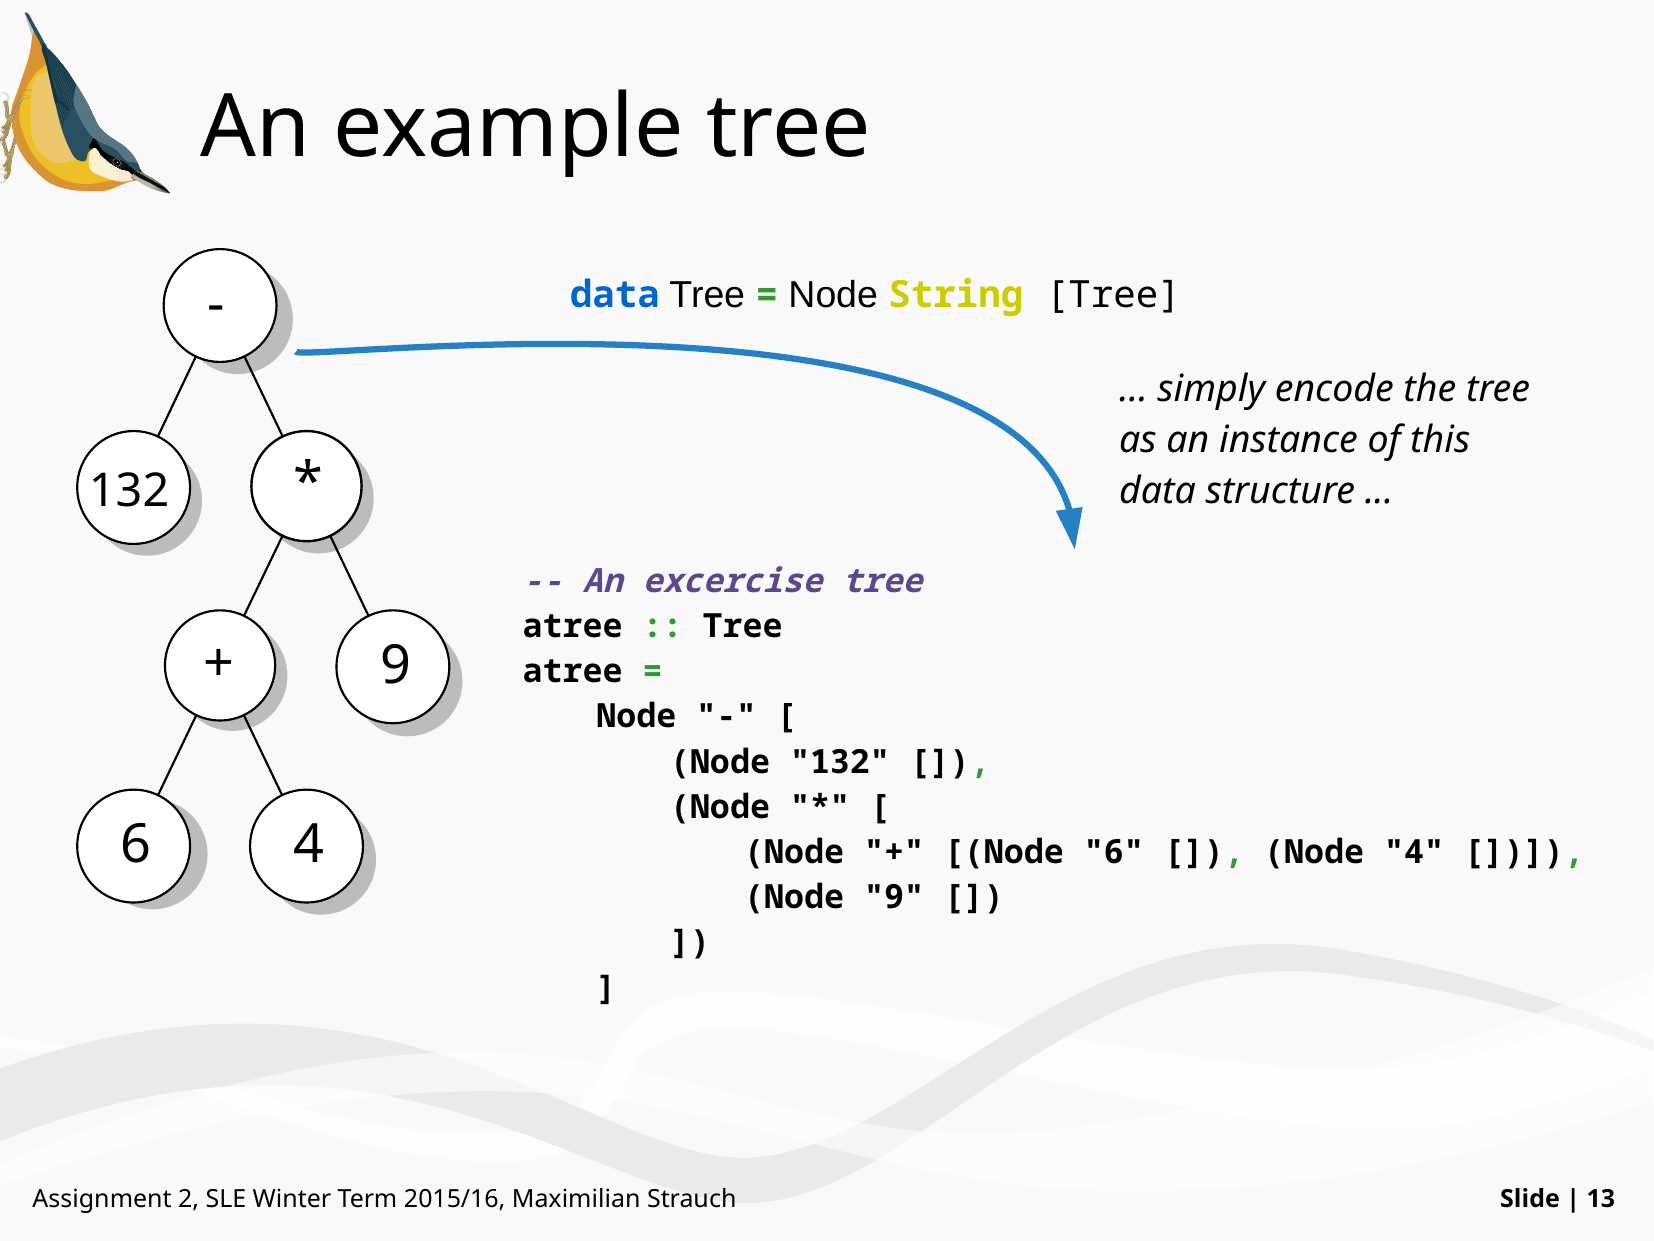

# An example tree
data Tree = Node String [Tree]
… simply encode the tree
as an instance of this
data structure ...
-- An excercise tree
atree :: Tree
atree =
	Node "-" [
		(Node "132" []),
		(Node "*" [
			(Node "+" [(Node "6" []), (Node "4" [])]),
			(Node "9" [])
		])
	]